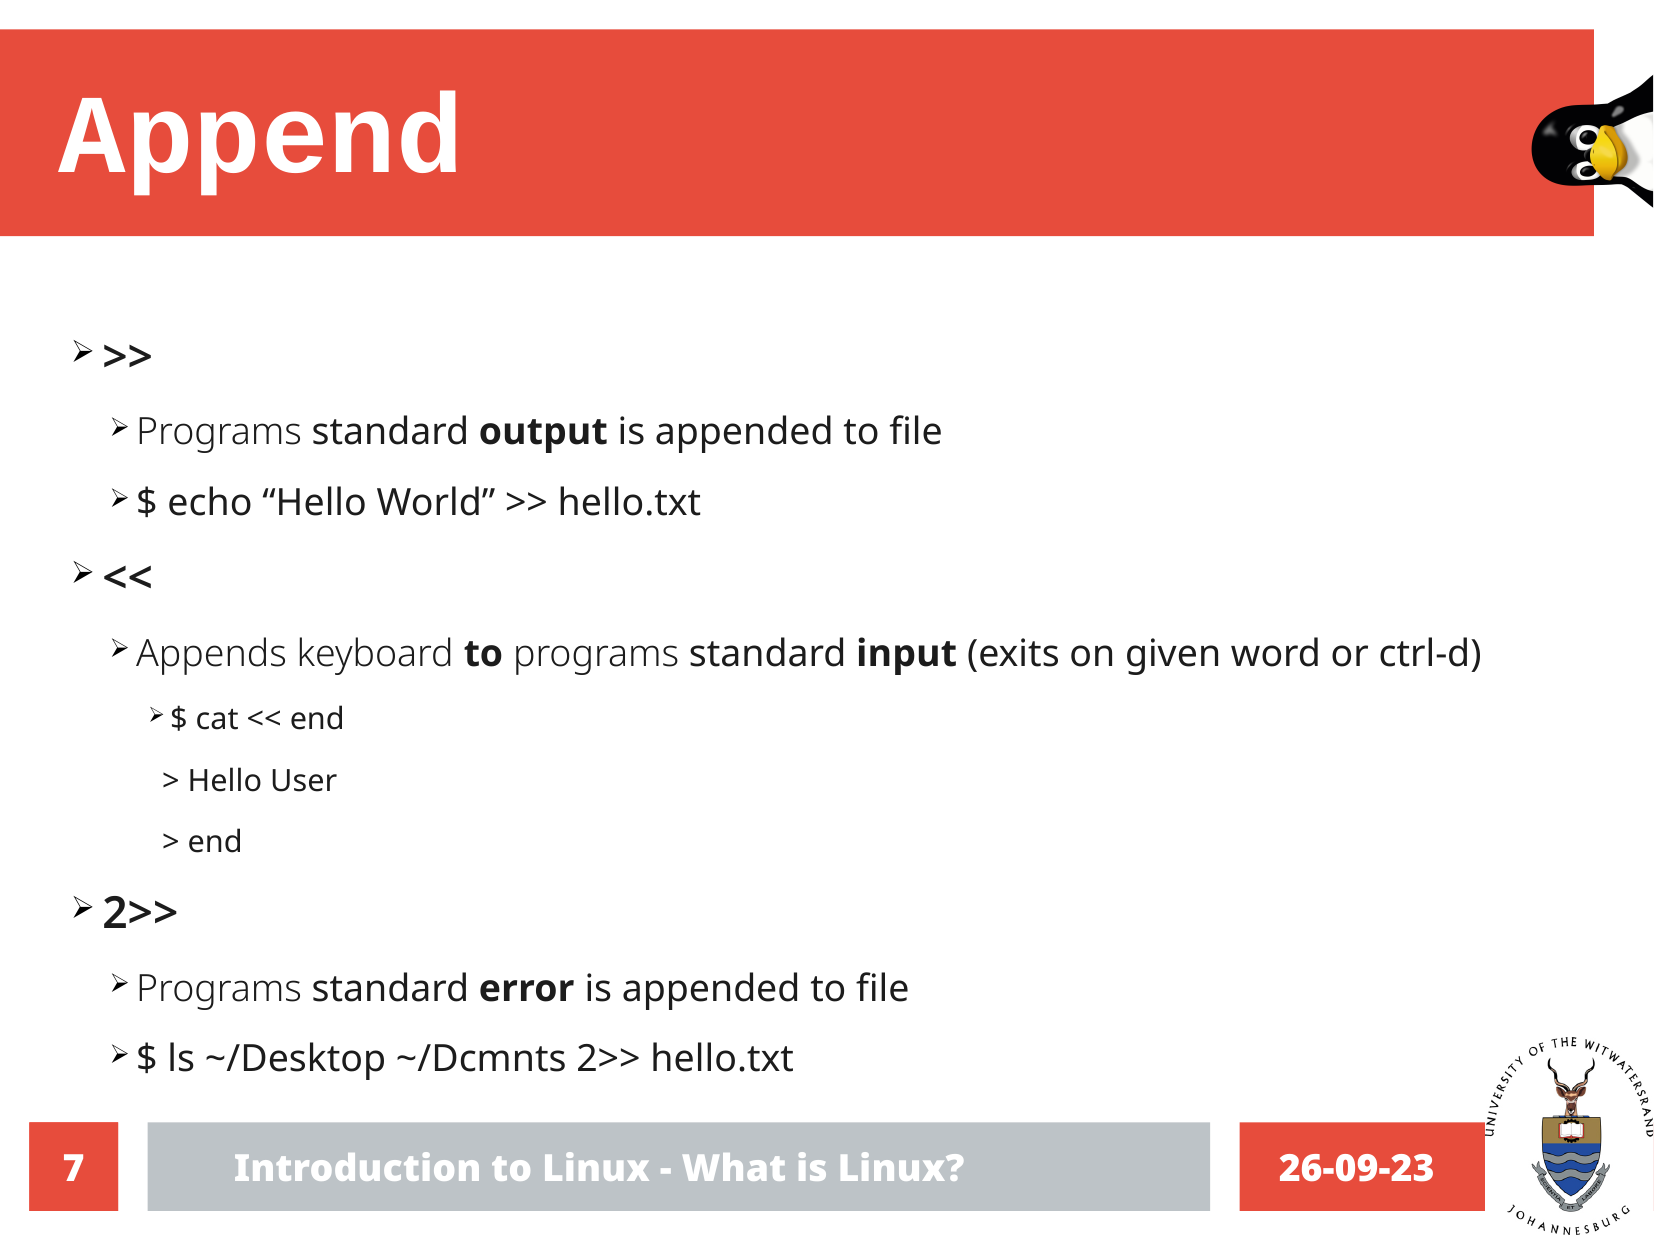

# Append
 >>
 Programs standard output is appended to file
 $ echo “Hello World” >> hello.txt
 <<
 Appends keyboard to programs standard input (exits on given word or ctrl-d)
 $ cat << end
> Hello User
> end
 2>>
 Programs standard error is appended to file
 $ ls ~/Desktop ~/Dcmnts 2>> hello.txt
7
 Introduction to Linux - What is Linux?